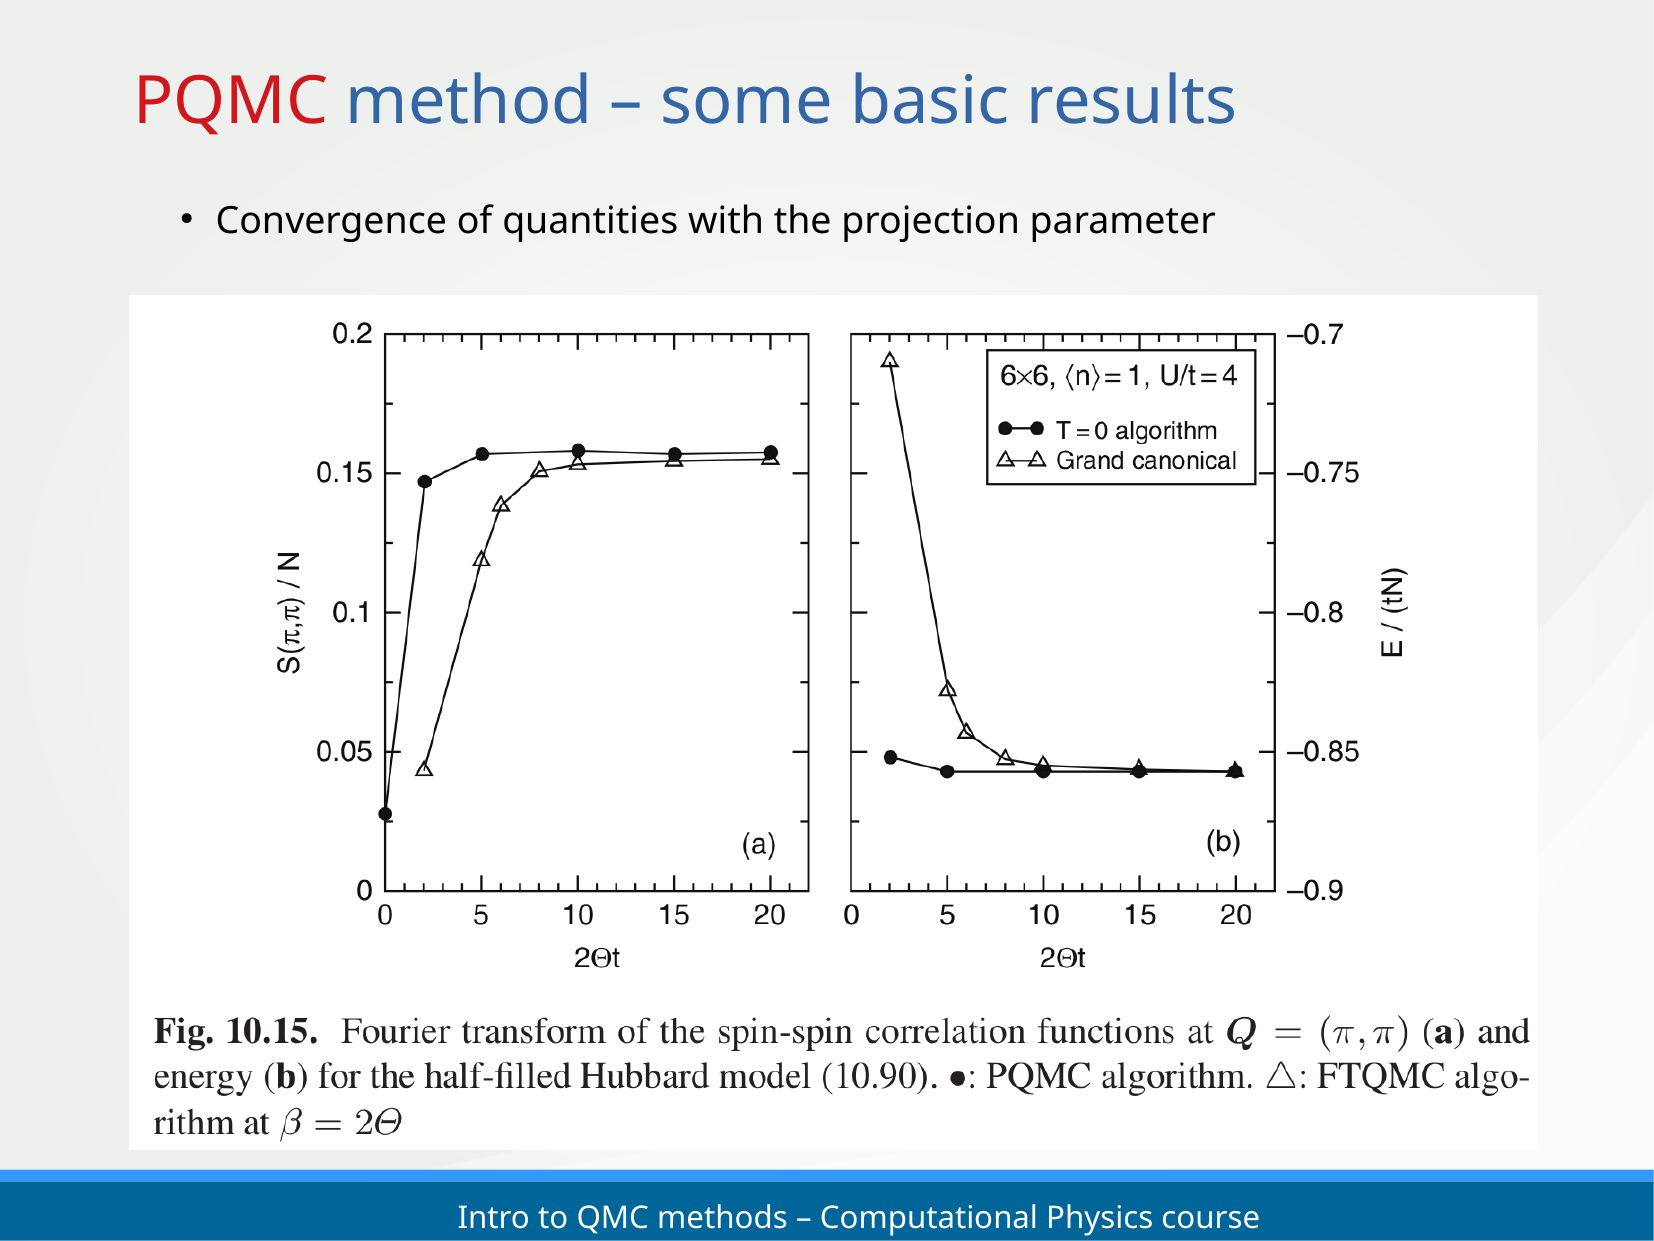

PQMC method – some basic results
Convergence of quantities with the projection parameter